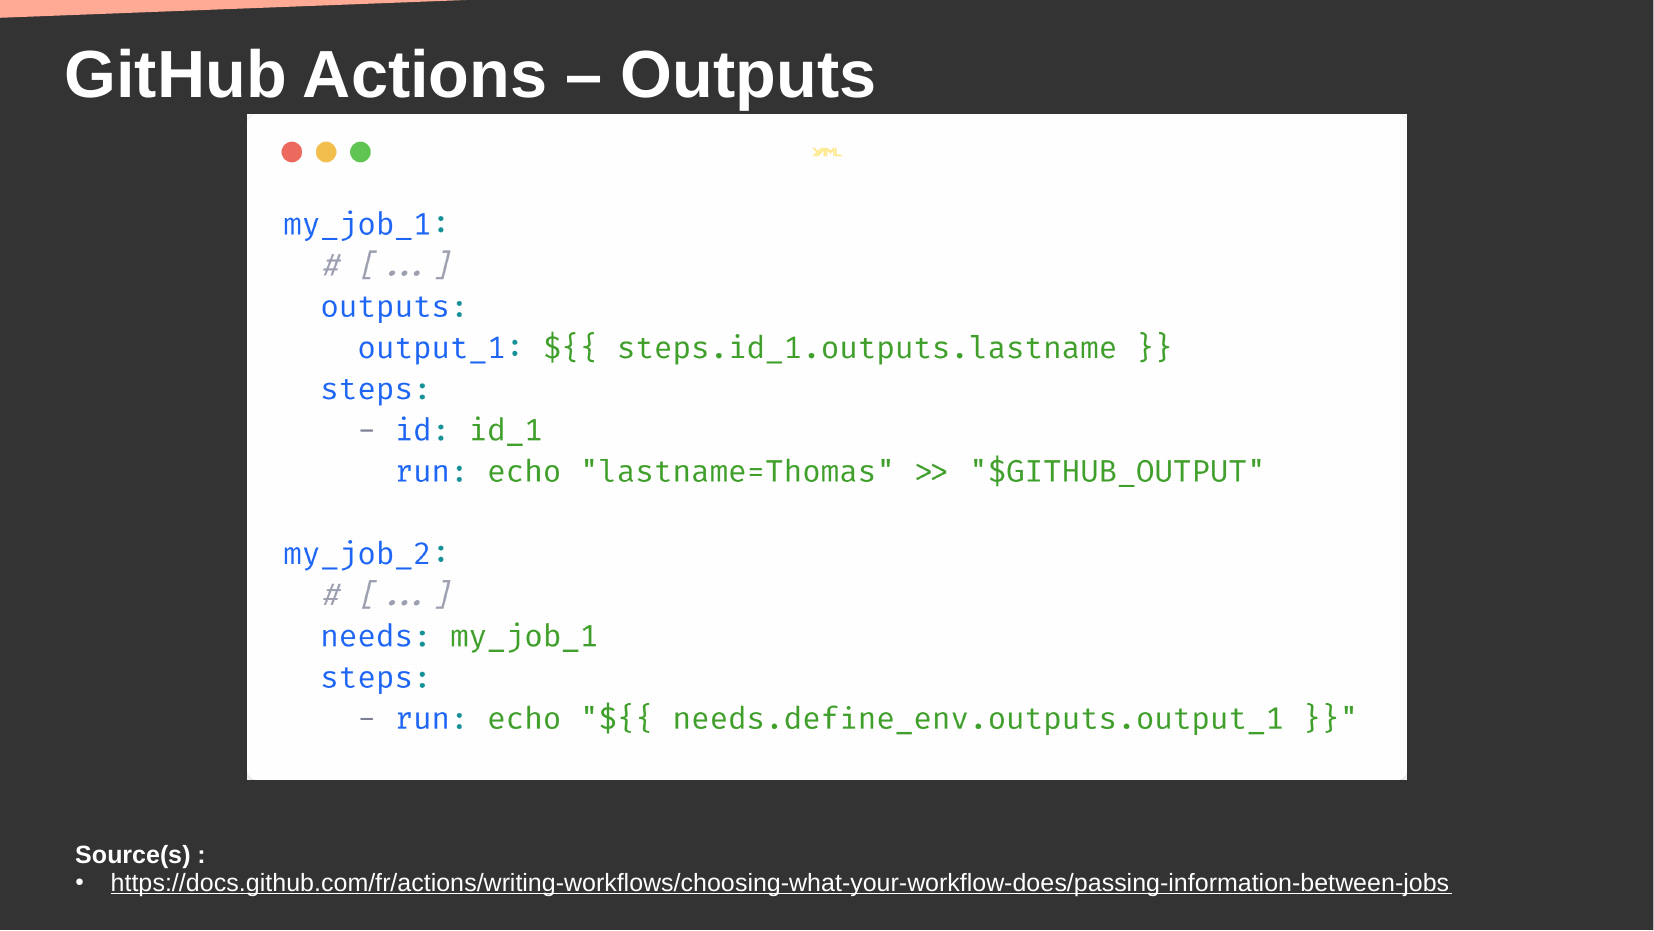

# GitHub Actions – Outputs
Source(s) :
https://docs.github.com/fr/actions/writing-workflows/choosing-what-your-workflow-does/passing-information-between-jobs